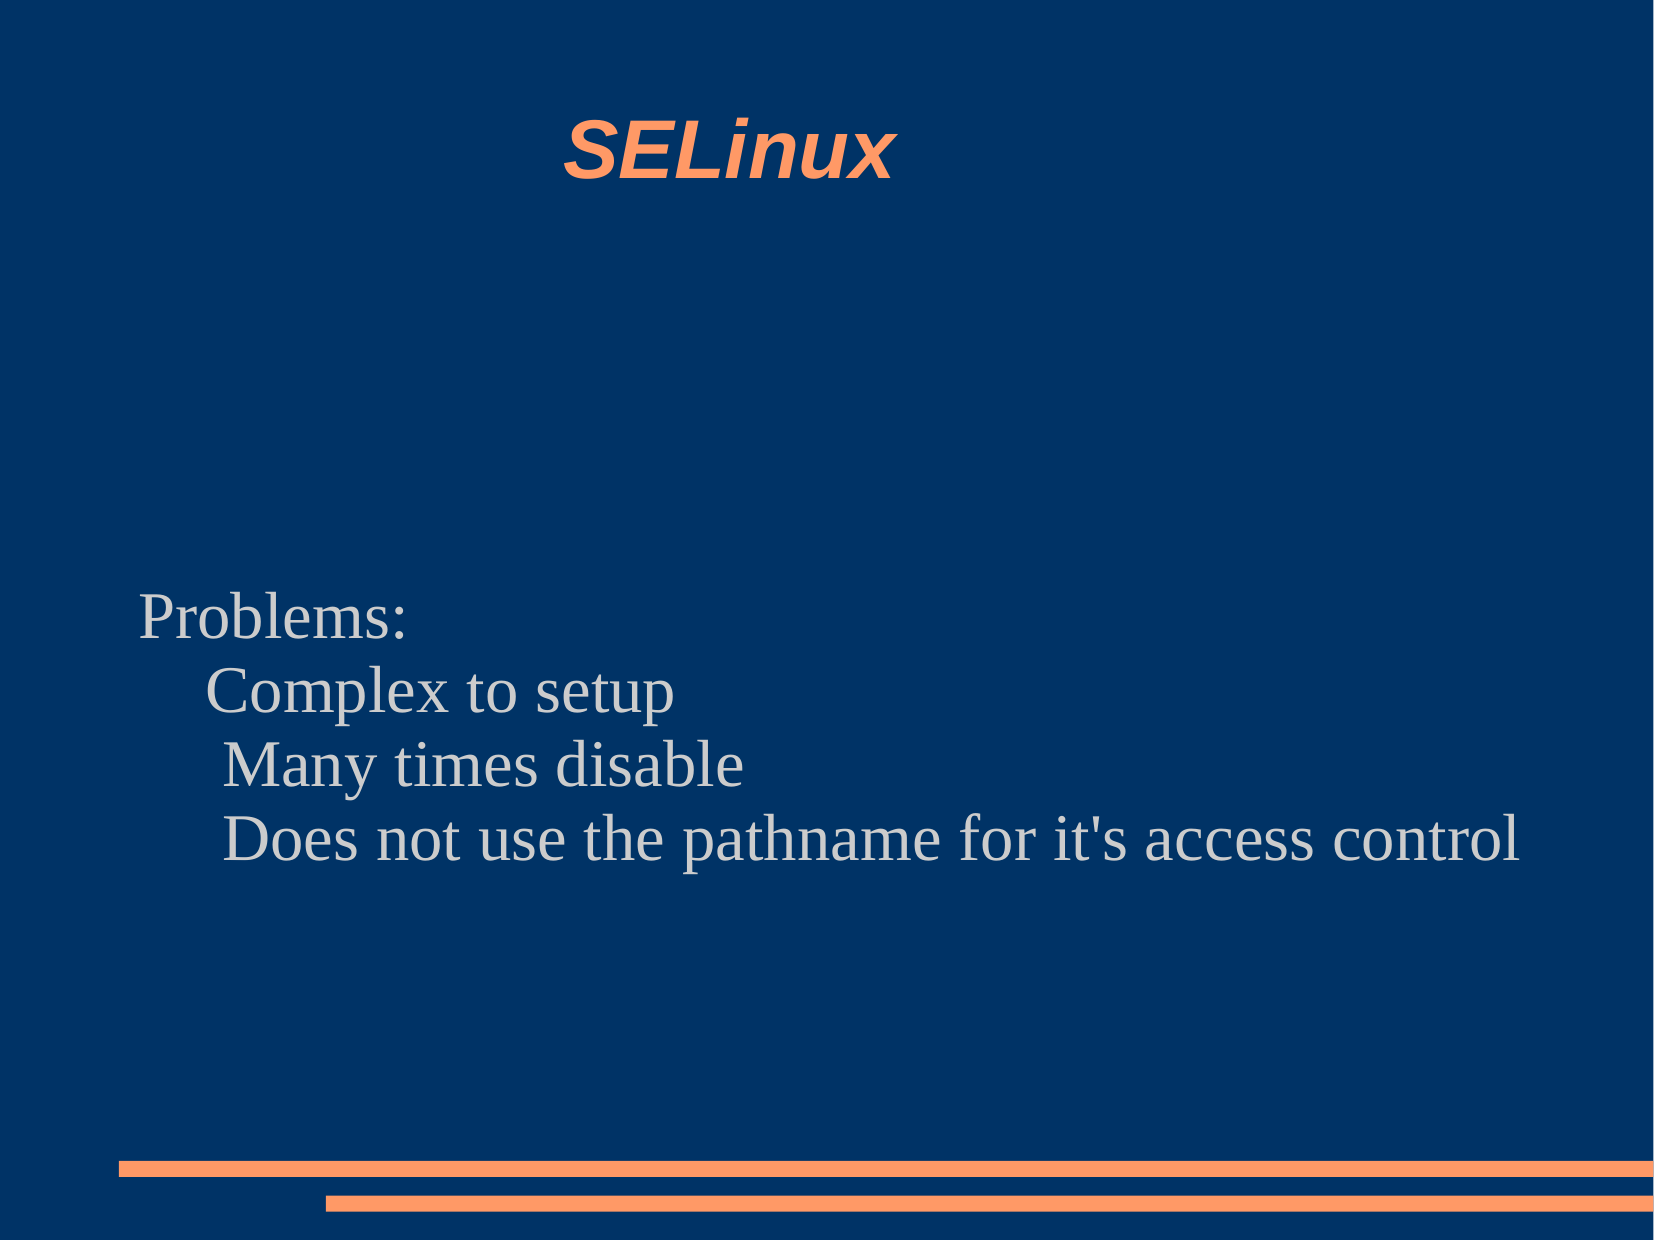

# SELinux
 Problems:
 Complex to setup
 Many times disable
 Does not use the pathname for it's access control